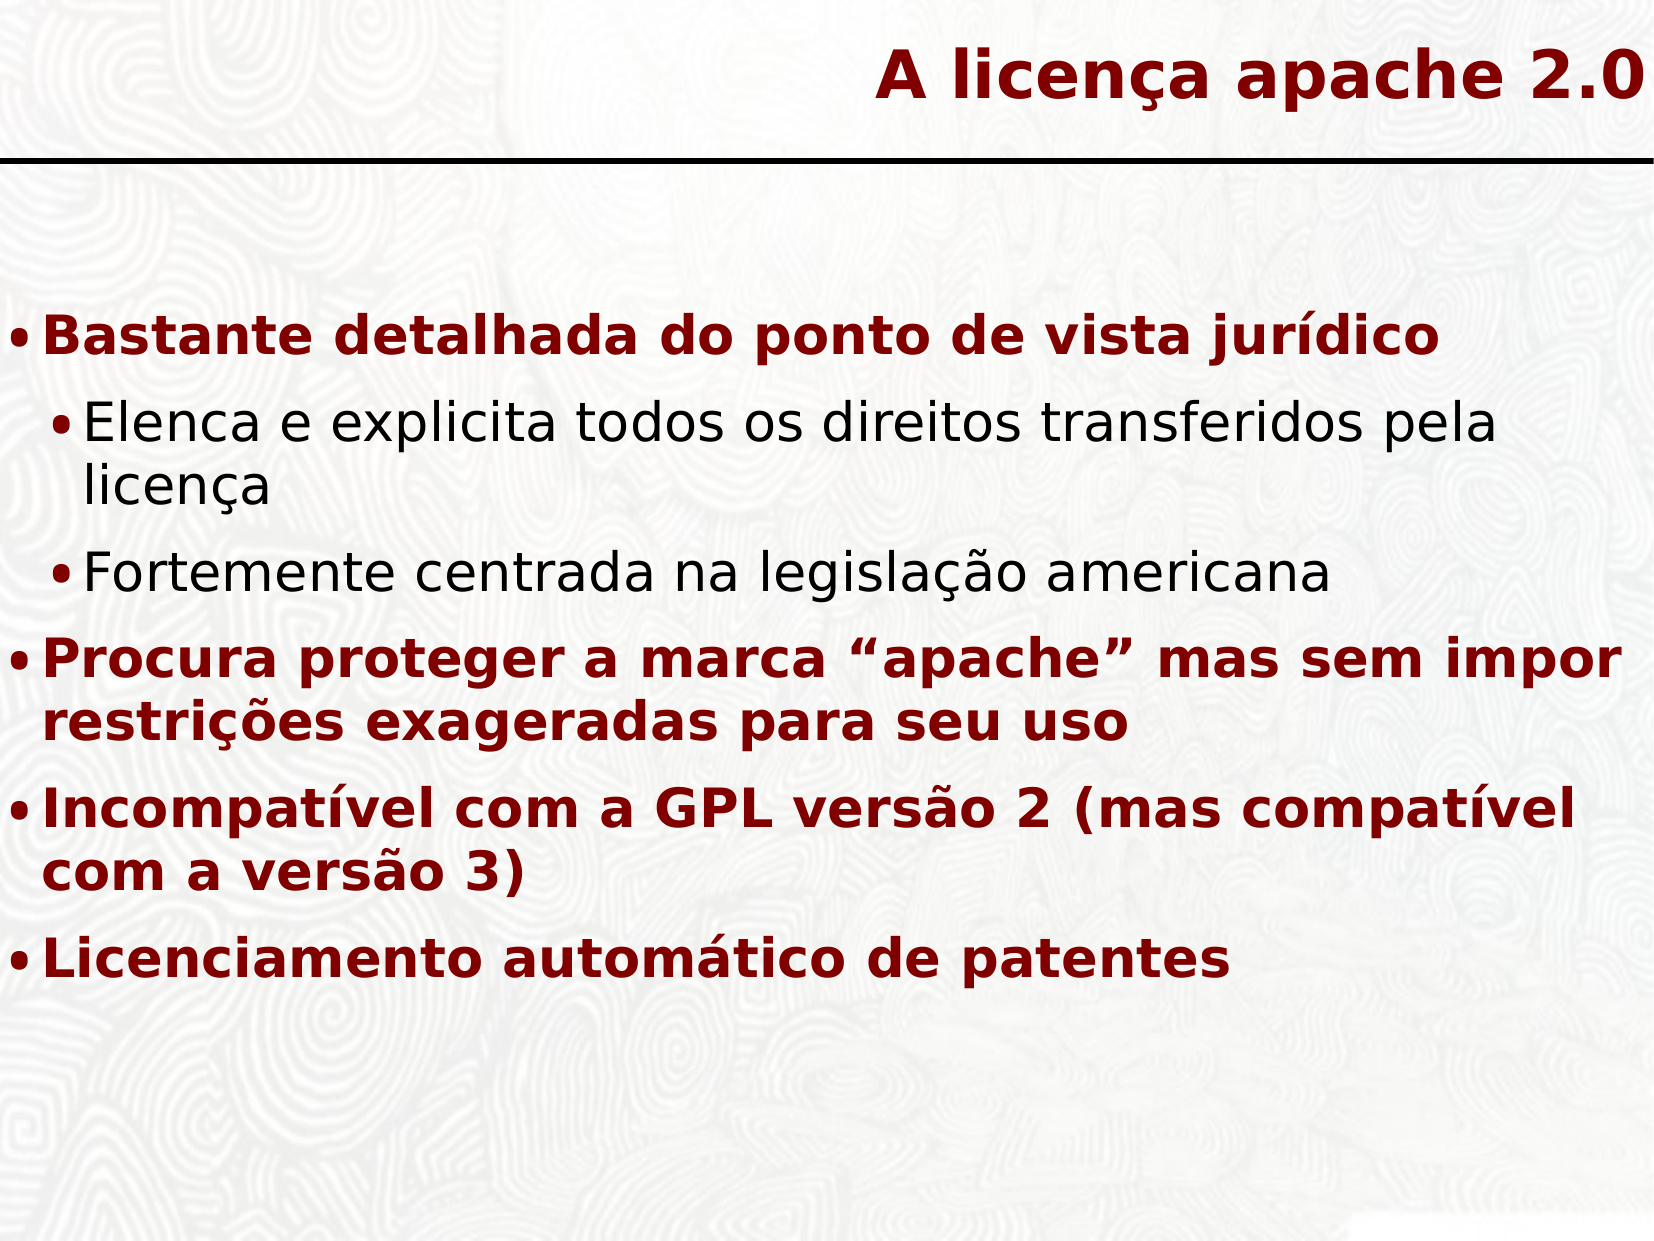

# A licença apache 2.0
Bastante detalhada do ponto de vista jurídico
Elenca e explicita todos os direitos transferidos pela licença
Fortemente centrada na legislação americana
Procura proteger a marca “apache” mas sem impor restrições exageradas para seu uso
Incompatível com a GPL versão 2 (mas compatível com a versão 3)
Licenciamento automático de patentes